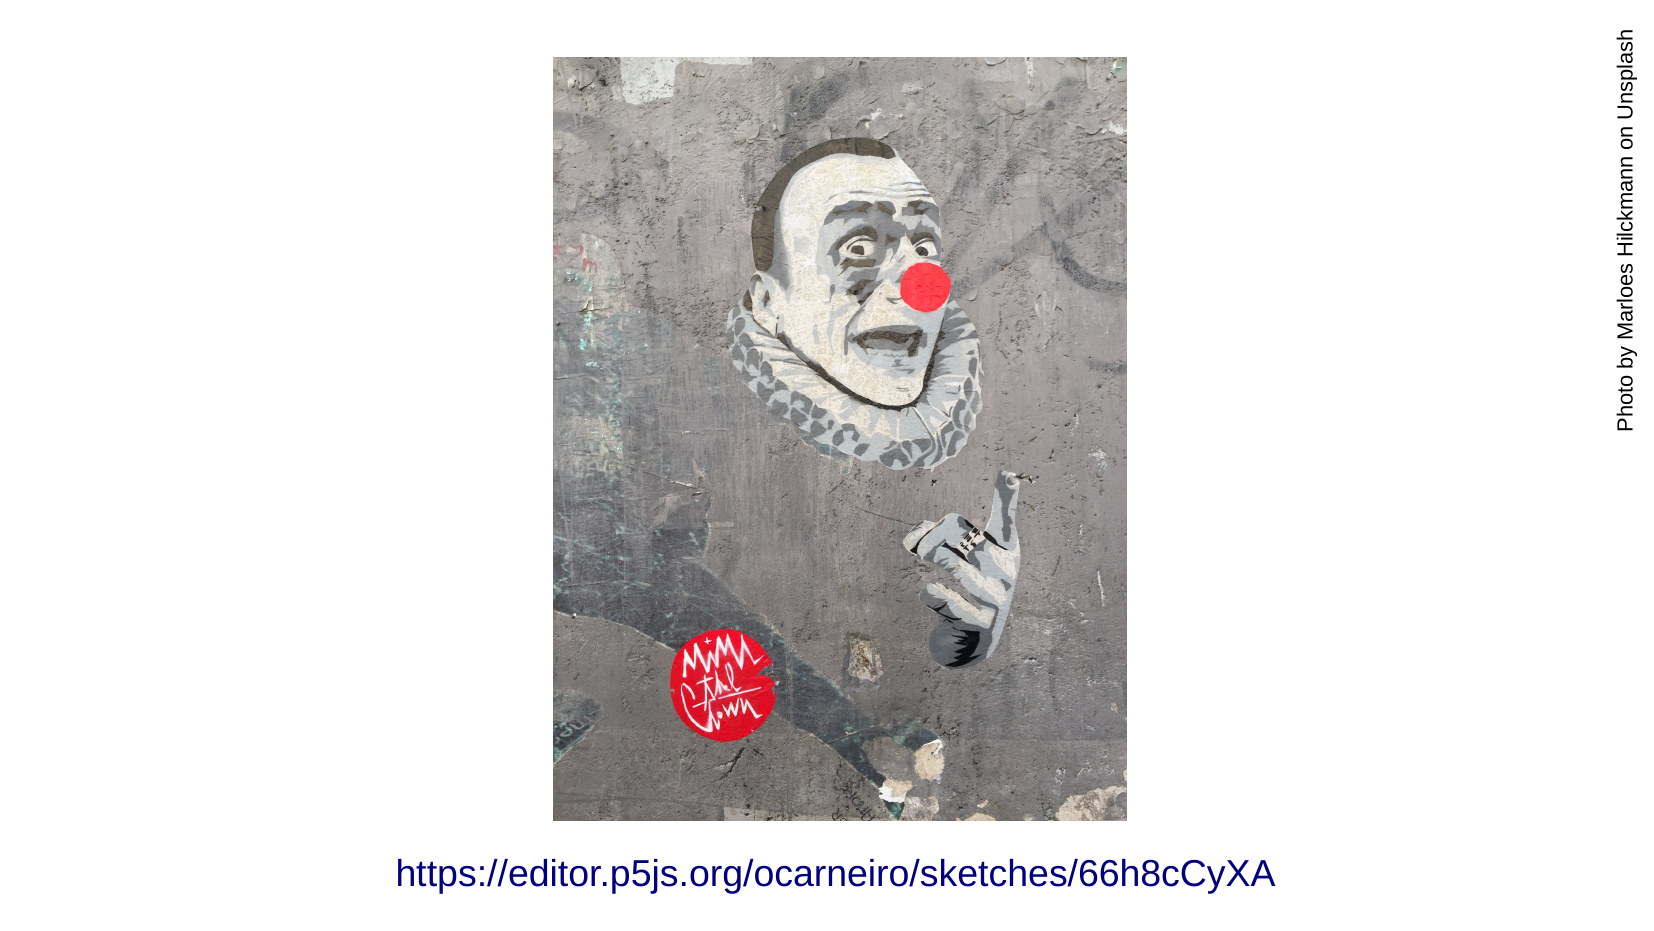

Photo by Marloes Hilckmann on Unsplash
https://editor.p5js.org/ocarneiro/sketches/66h8cCyXA